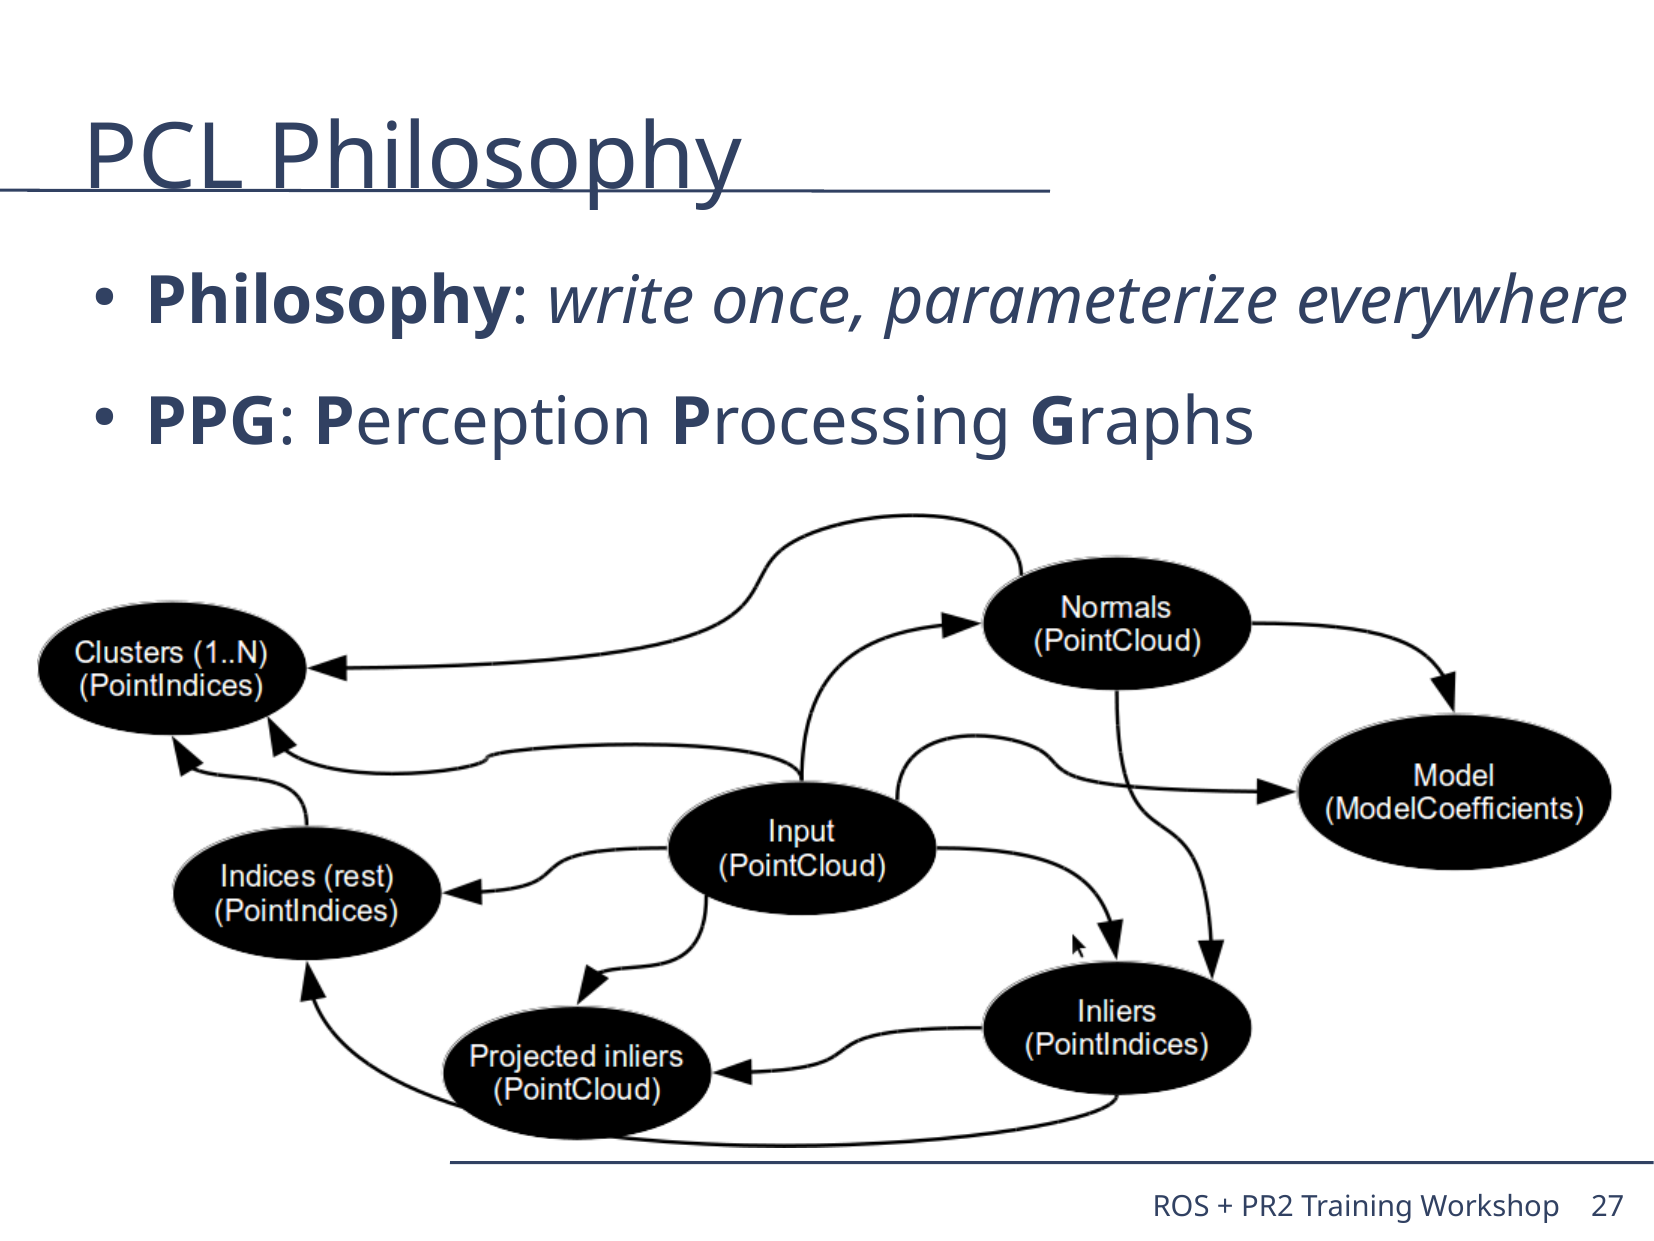

# PCL Philosophy
Philosophy: write once, parameterize everywhere
PPG: Perception Processing Graphs